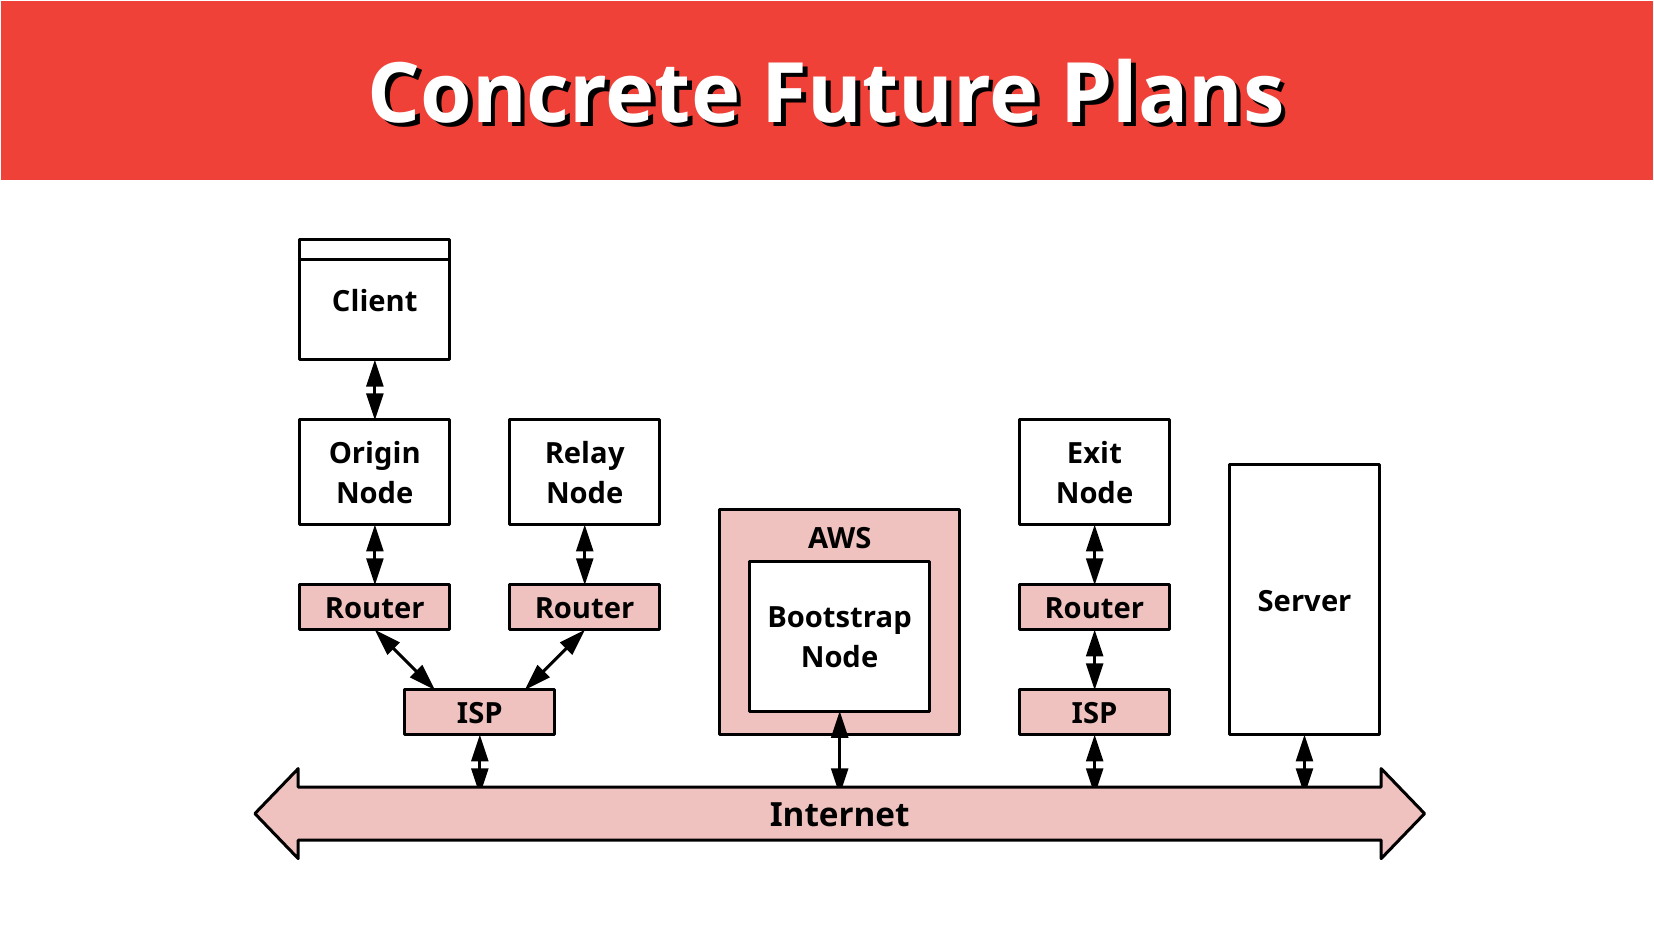

Concrete Future Plans
Client
Origin Node
Relay Node
Exit Node
Server
AWS
Bootstrap Node
Router
Router
Router
ISP
ISP
Internet